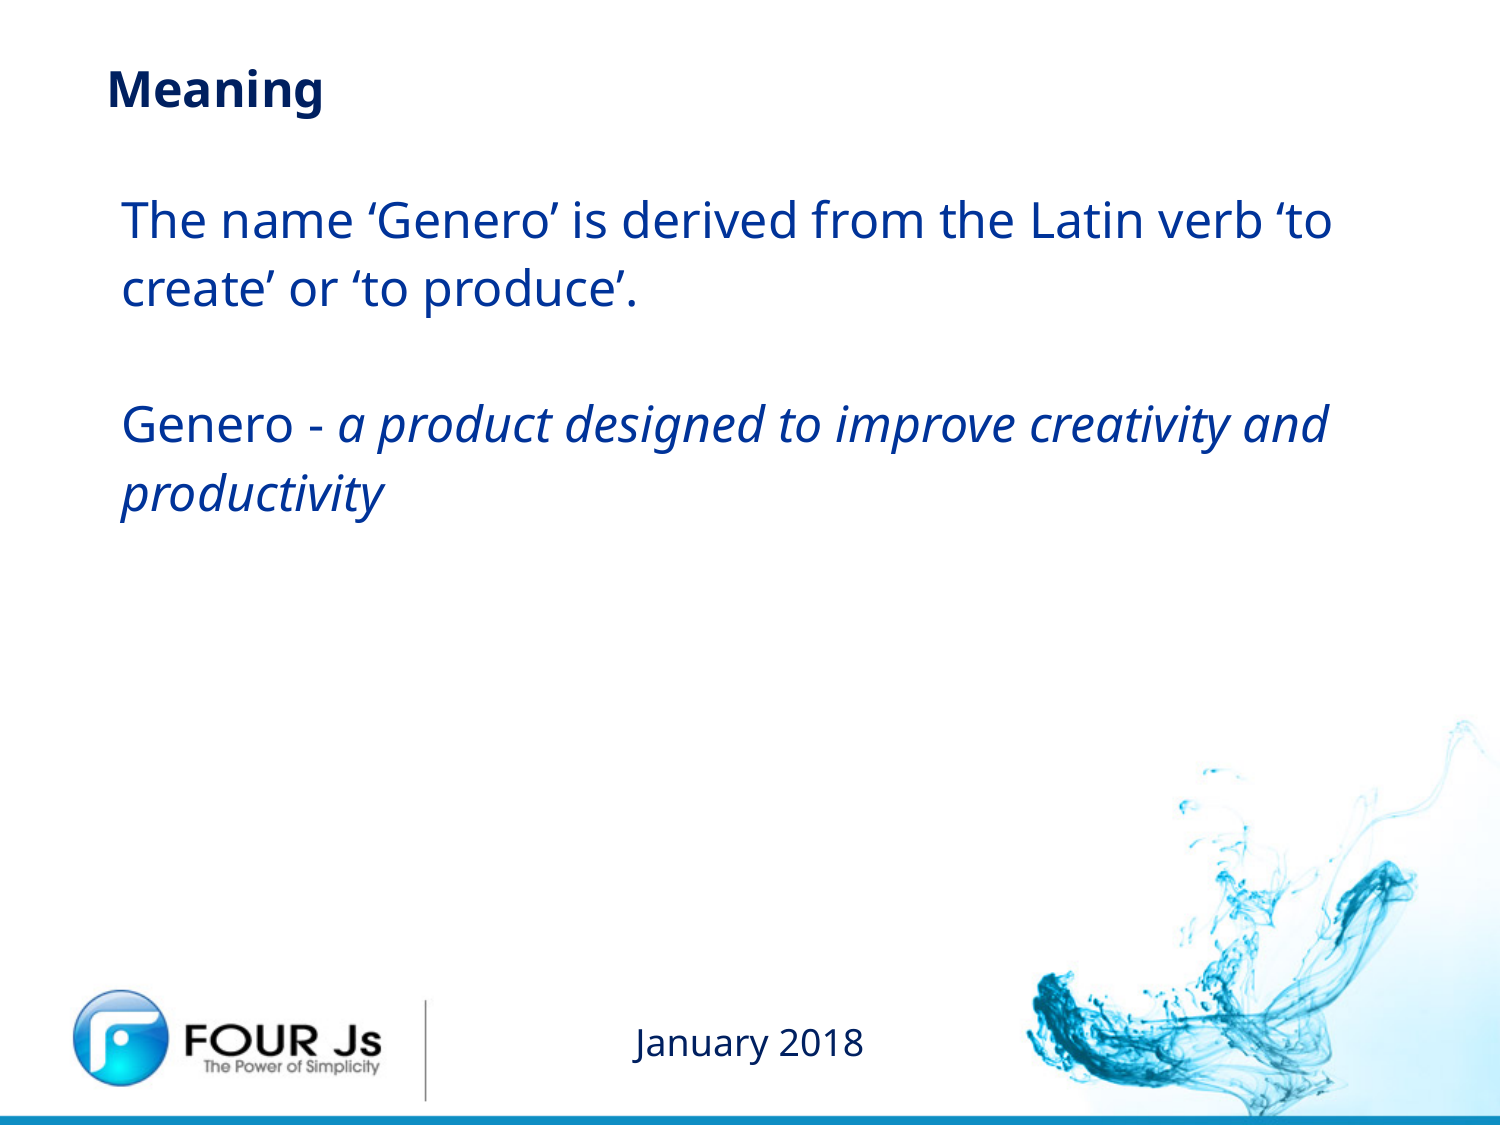

Meaning
The name ‘Genero’ is derived from the Latin verb ‘to create’ or ‘to produce’.
Genero - a product designed to improve creativity and productivity
# January 2018